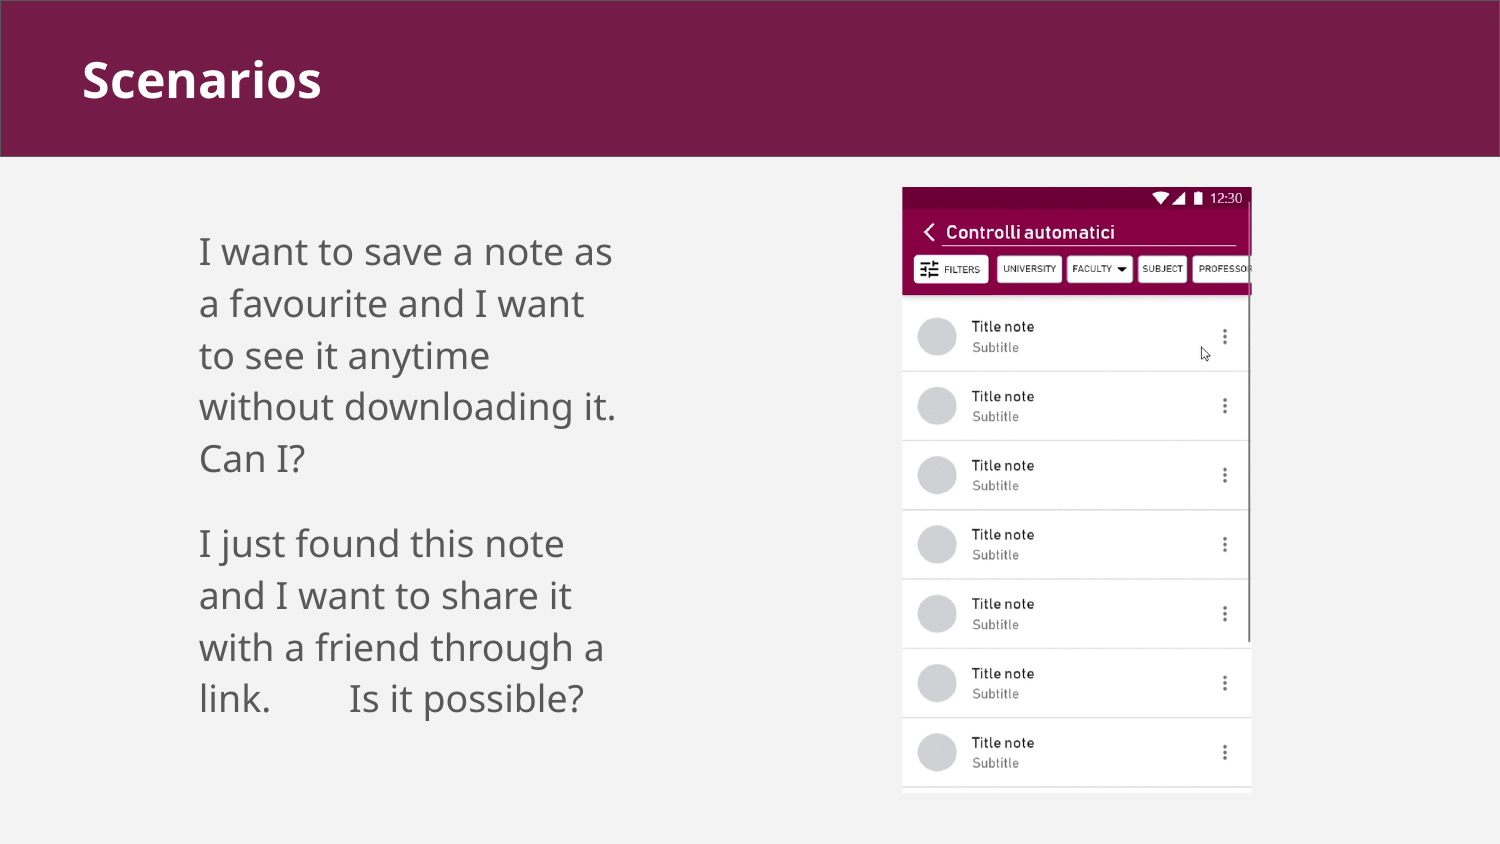

Scenarios
# I want to save a note as a favourite and I want to see it anytime without downloading it. Can I?
I just found this note and I want to share it with a friend through a link. Is it possible?